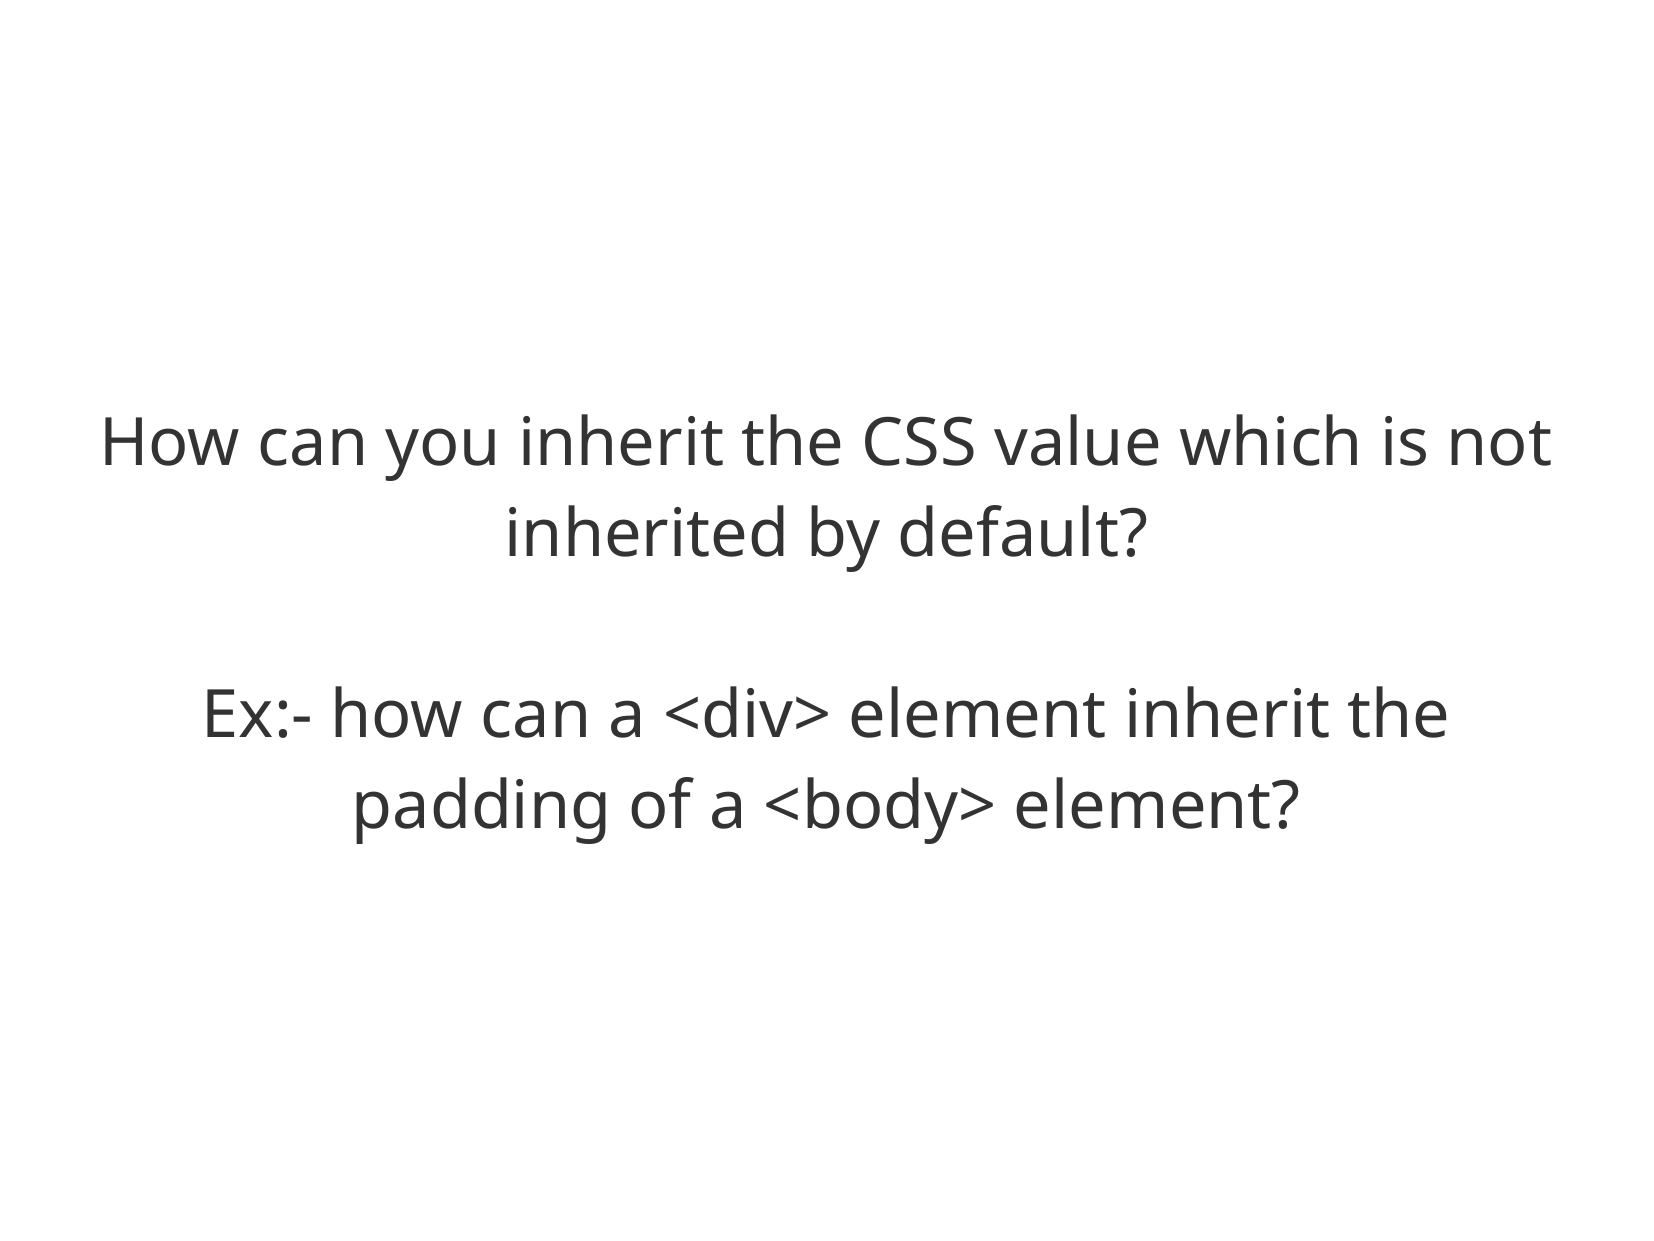

# How can you inherit the CSS value which is not inherited by default? Ex:- how can a <div> element inherit the padding of a <body> element?